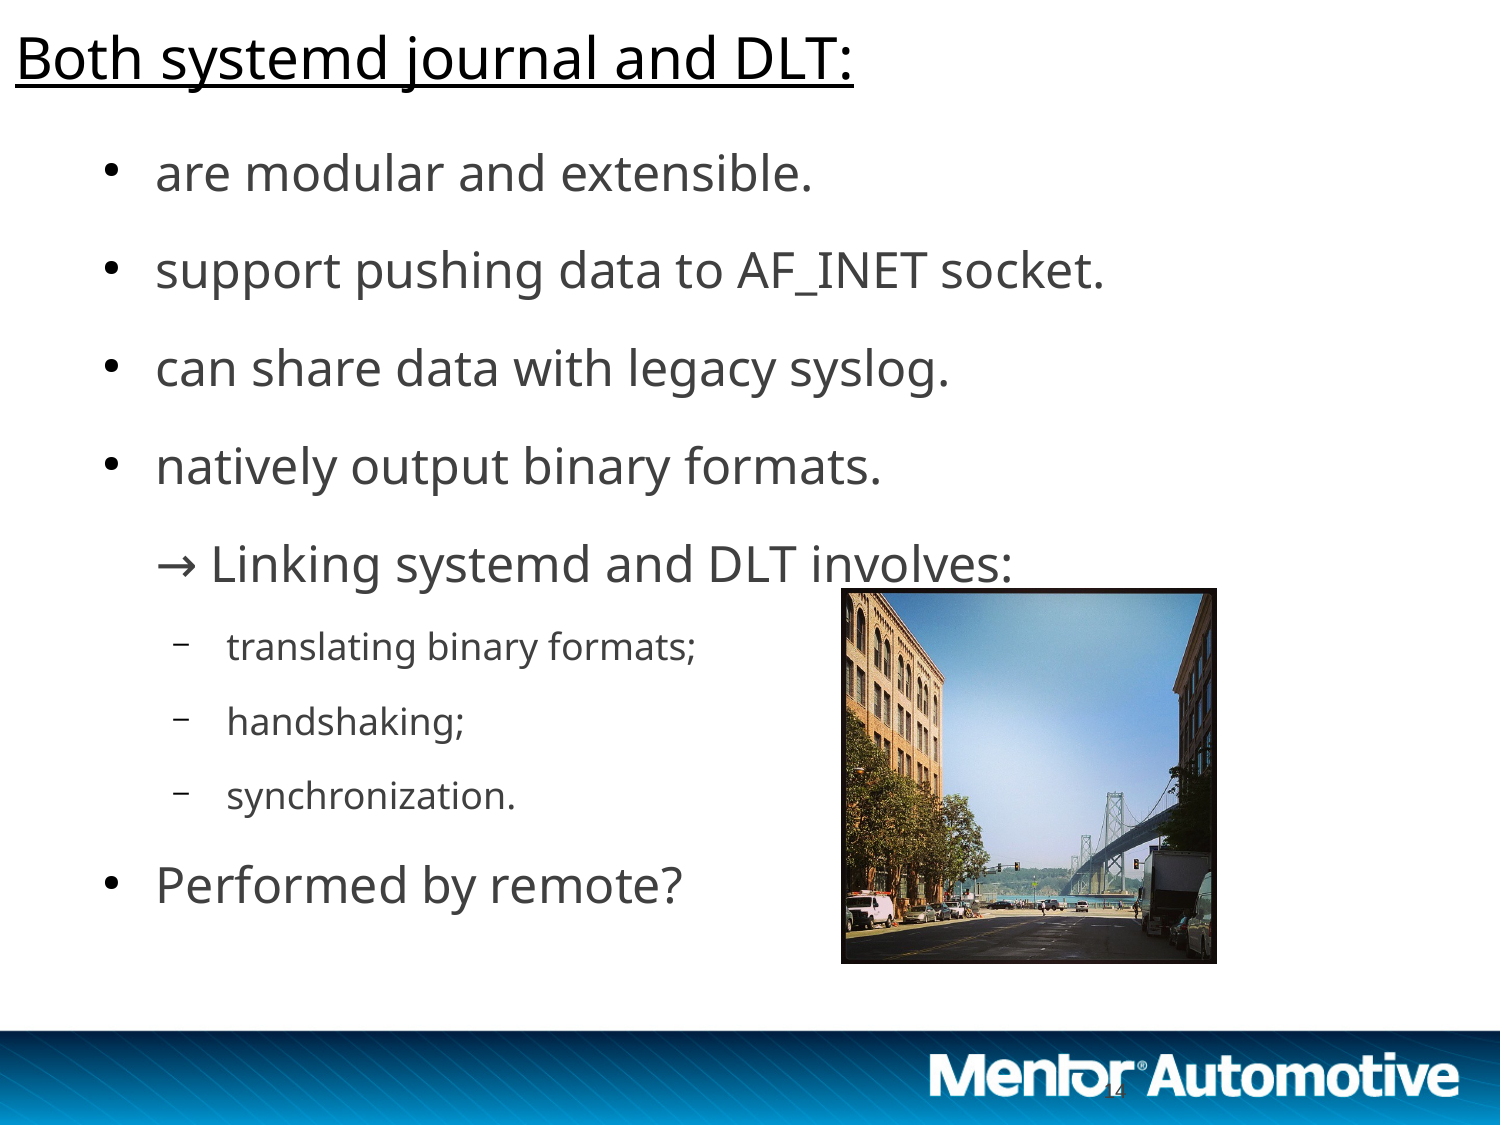

# Both systemd journal and DLT:
are modular and extensible.
support pushing data to AF_INET socket.
can share data with legacy syslog.
natively output binary formats.
→ Linking systemd and DLT involves:
translating binary formats;
handshaking;
synchronization.
Performed by remote?